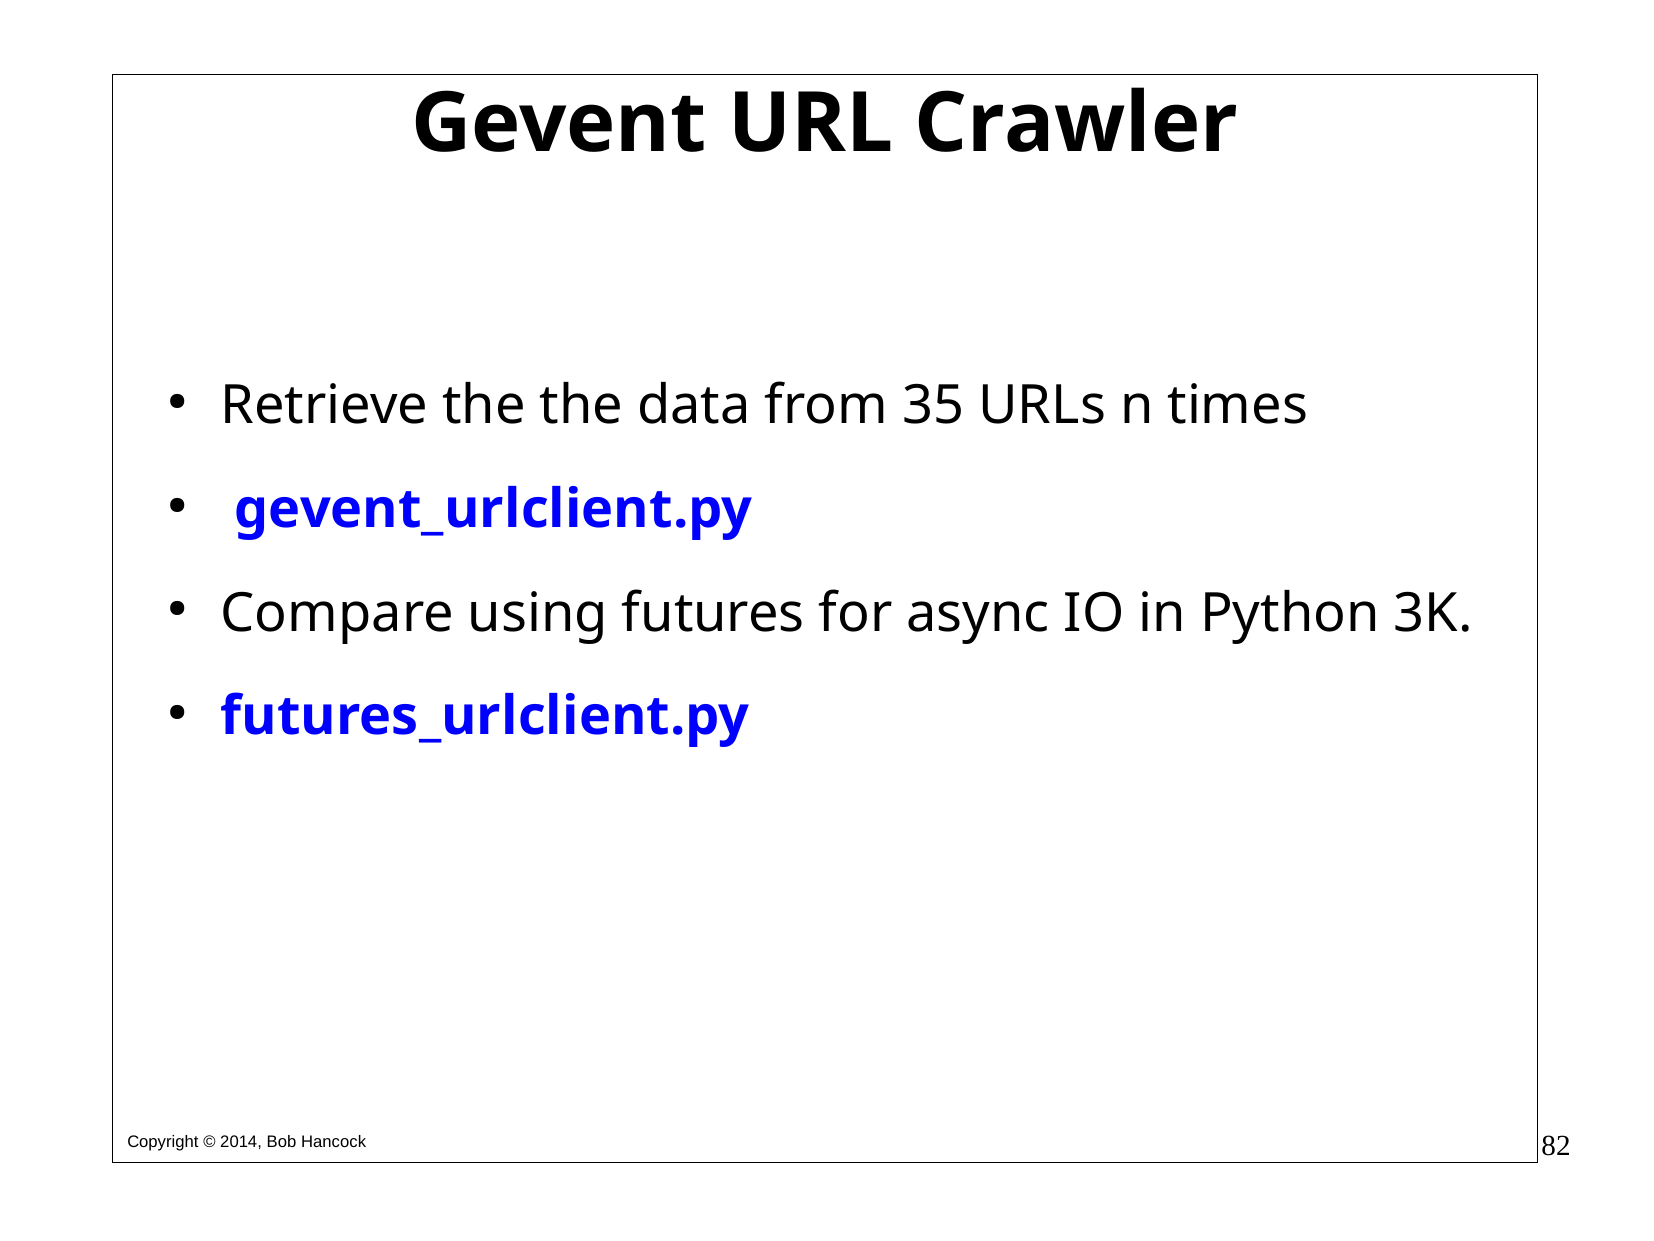

# Gevent URL Crawler
Retrieve the the data from 35 URLs n times
 gevent_urlclient.py
Compare using futures for async IO in Python 3K.
futures_urlclient.py
Copyright © 2014, Bob Hancock
82